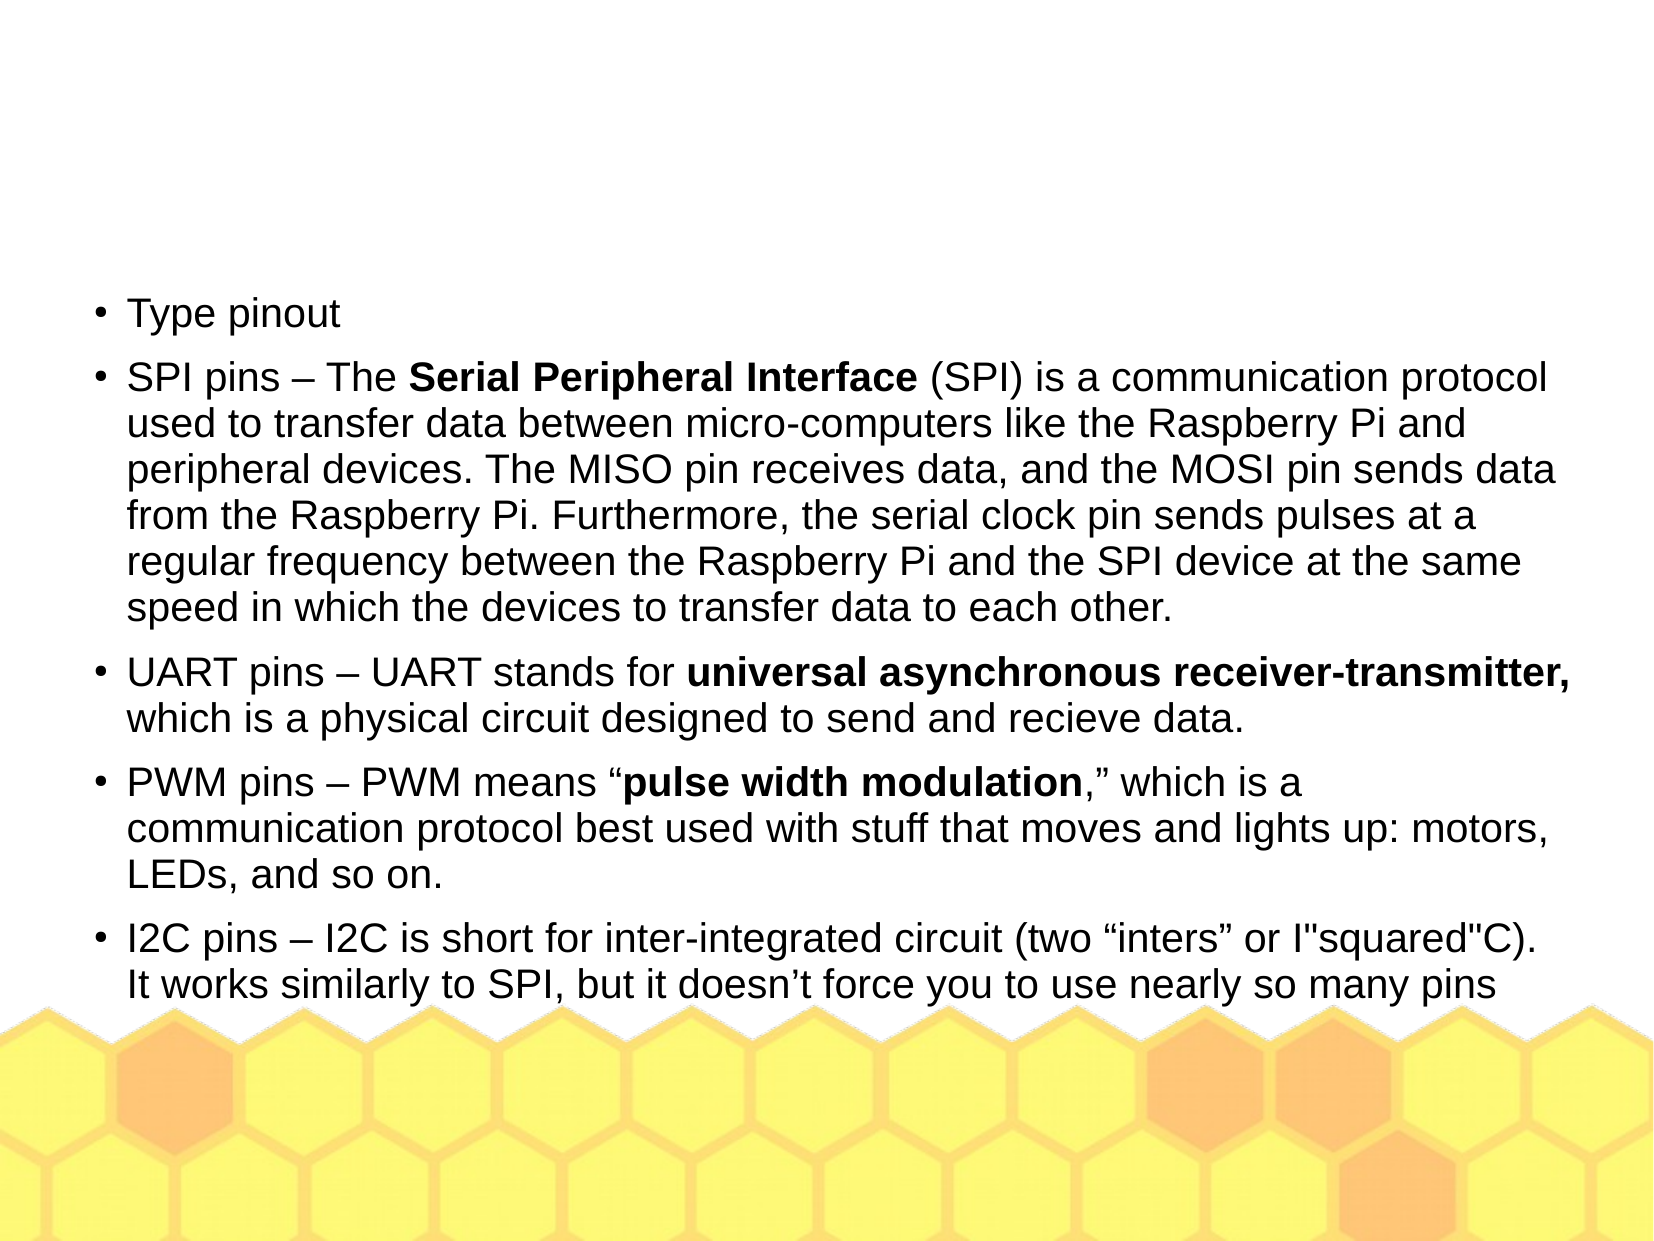

#
Type pinout
SPI pins – The Serial Peripheral Interface (SPI) is a communication protocol used to transfer data between micro-computers like the Raspberry Pi and peripheral devices. The MISO pin receives data, and the MOSI pin sends data from the Raspberry Pi. Furthermore, the serial clock pin sends pulses at a regular frequency between the Raspberry Pi and the SPI device at the same speed in which the devices to transfer data to each other.
UART pins – UART stands for universal asynchronous receiver-transmitter, which is a physical circuit designed to send and recieve data.
PWM pins – PWM means “pulse width modulation,” which is a communication protocol best used with stuff that moves and lights up: motors, LEDs, and so on.
I2C pins – I2C is short for inter-integrated circuit (two “inters” or I"squared"C). It works similarly to SPI, but it doesn’t force you to use nearly so many pins